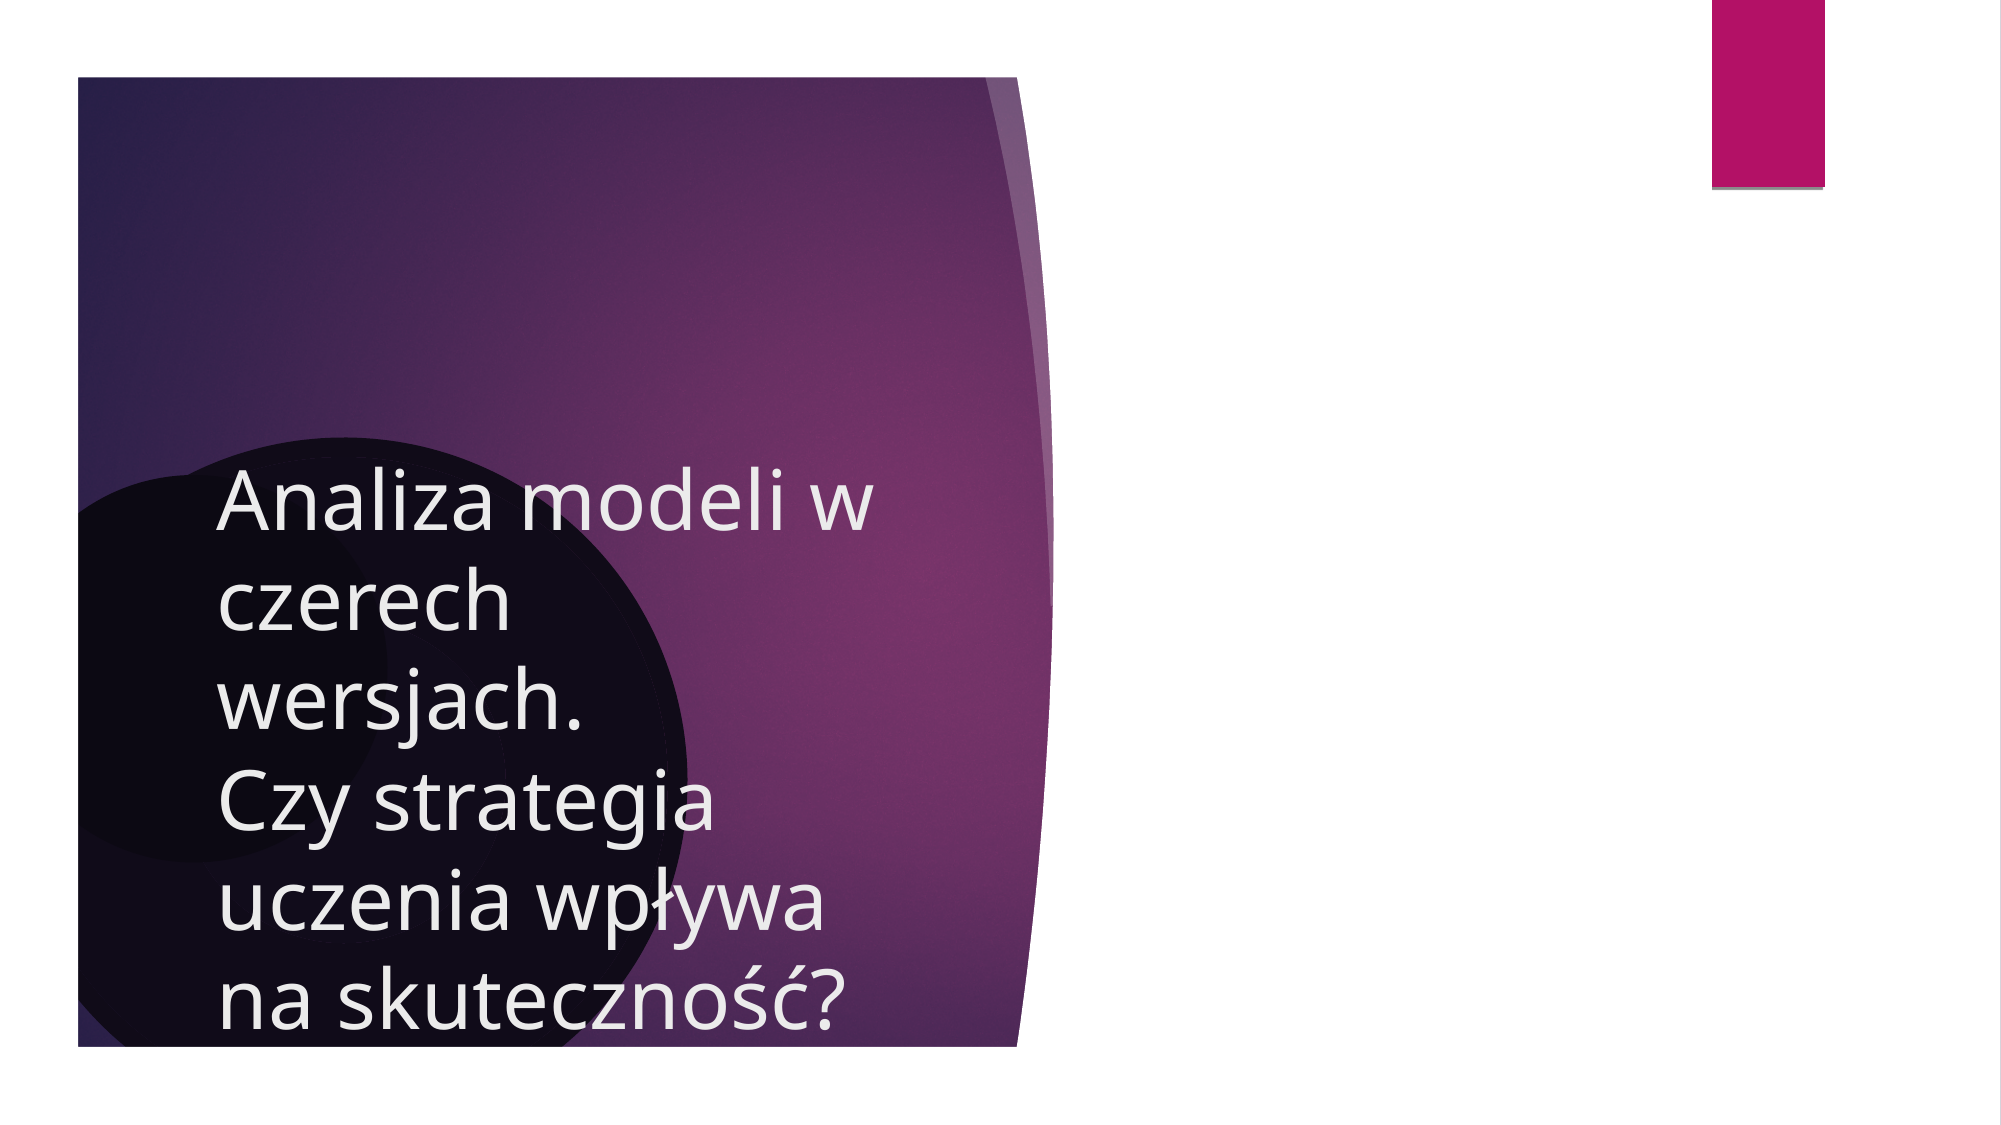

# Analiza modeli w czerech wersjach. Czy strategia uczenia wpływa na skuteczność?